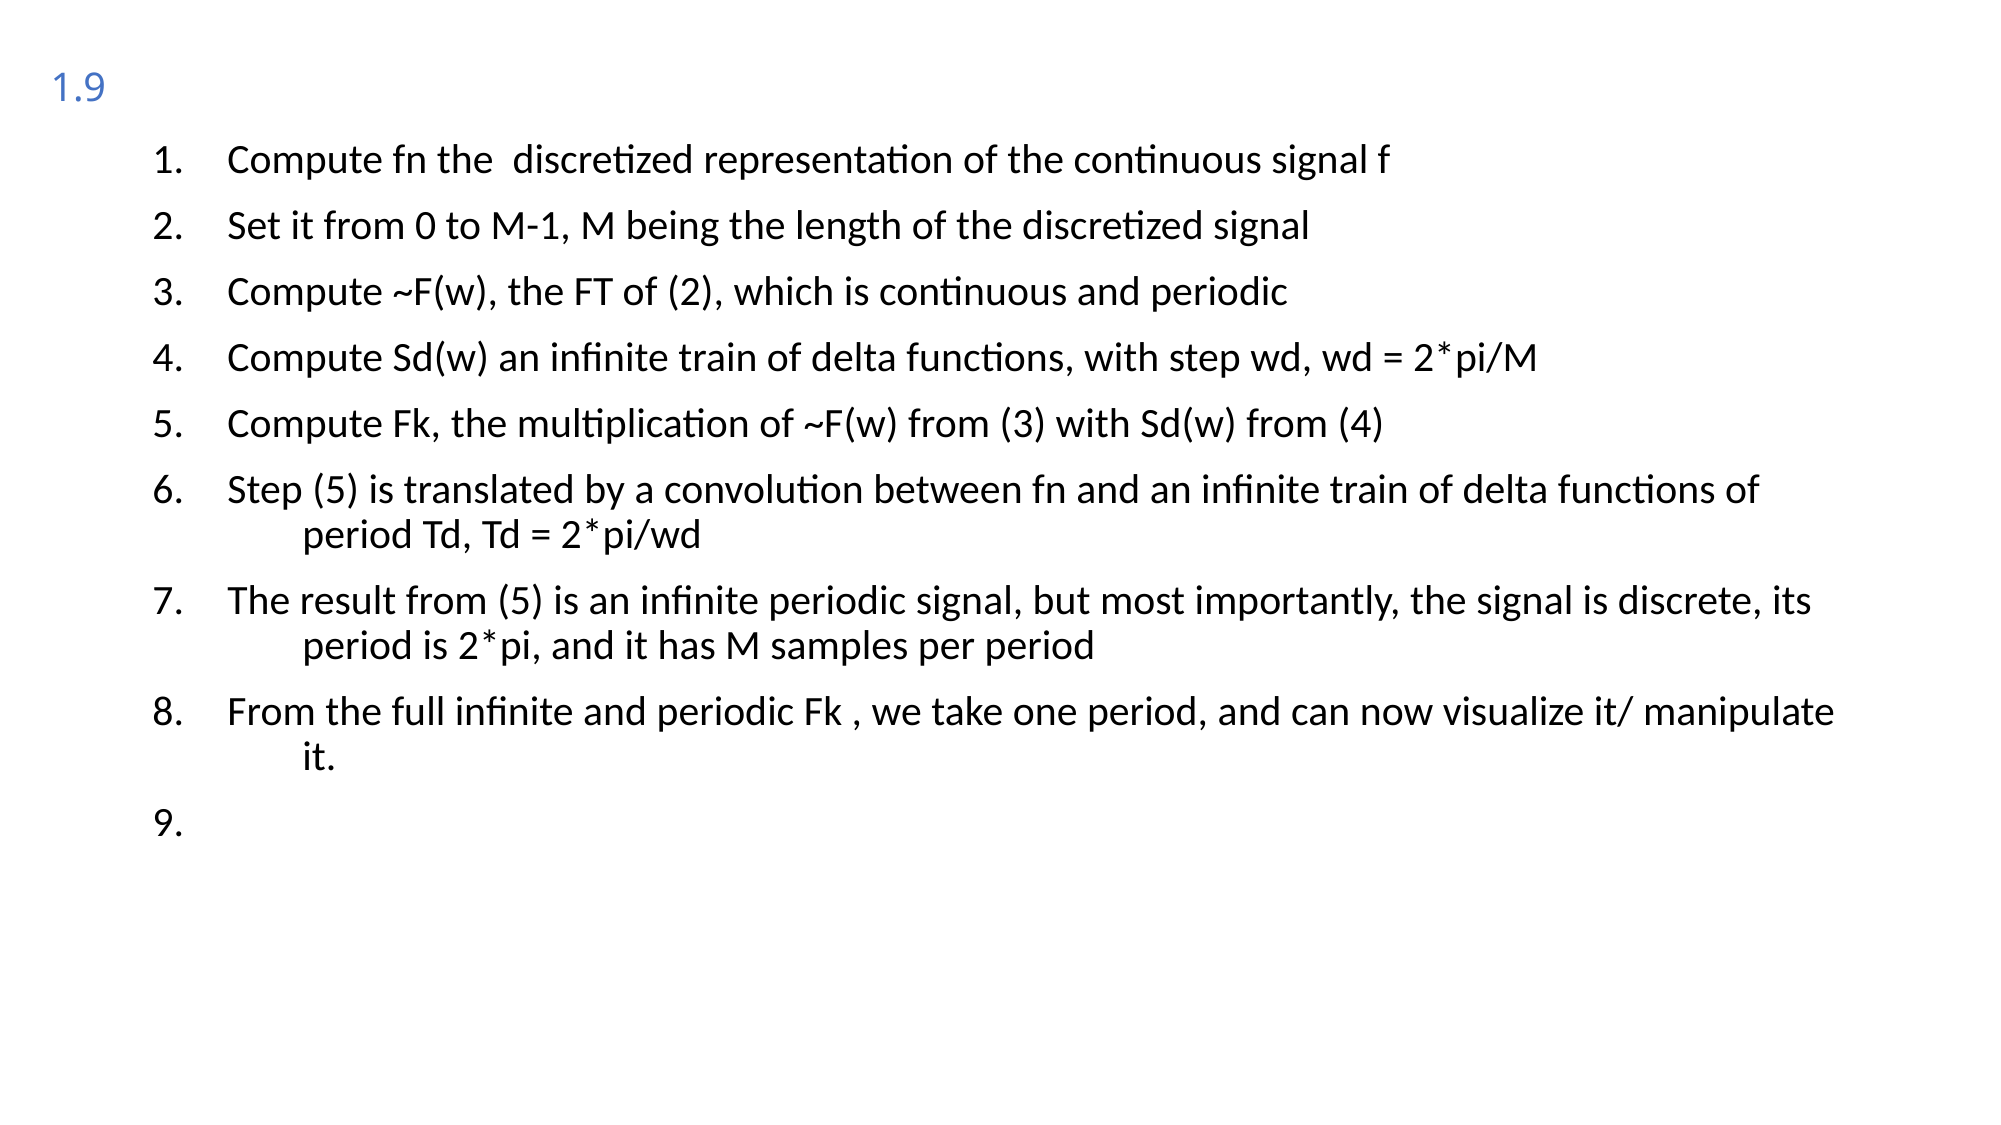

1.9
# Compute fn the discretized representation of the continuous signal f
Set it from 0 to M-1, M being the length of the discretized signal
Compute ~F(w), the FT of (2), which is continuous and periodic
Compute Sd(w) an infinite train of delta functions, with step wd, wd = 2*pi/M
Compute Fk, the multiplication of ~F(w) from (3) with Sd(w) from (4)
Step (5) is translated by a convolution between fn and an infinite train of delta functions of period Td, Td = 2*pi/wd
The result from (5) is an infinite periodic signal, but most importantly, the signal is discrete, its period is 2*pi, and it has M samples per period
From the full infinite and periodic Fk , we take one period, and can now visualize it/ manipulate it.